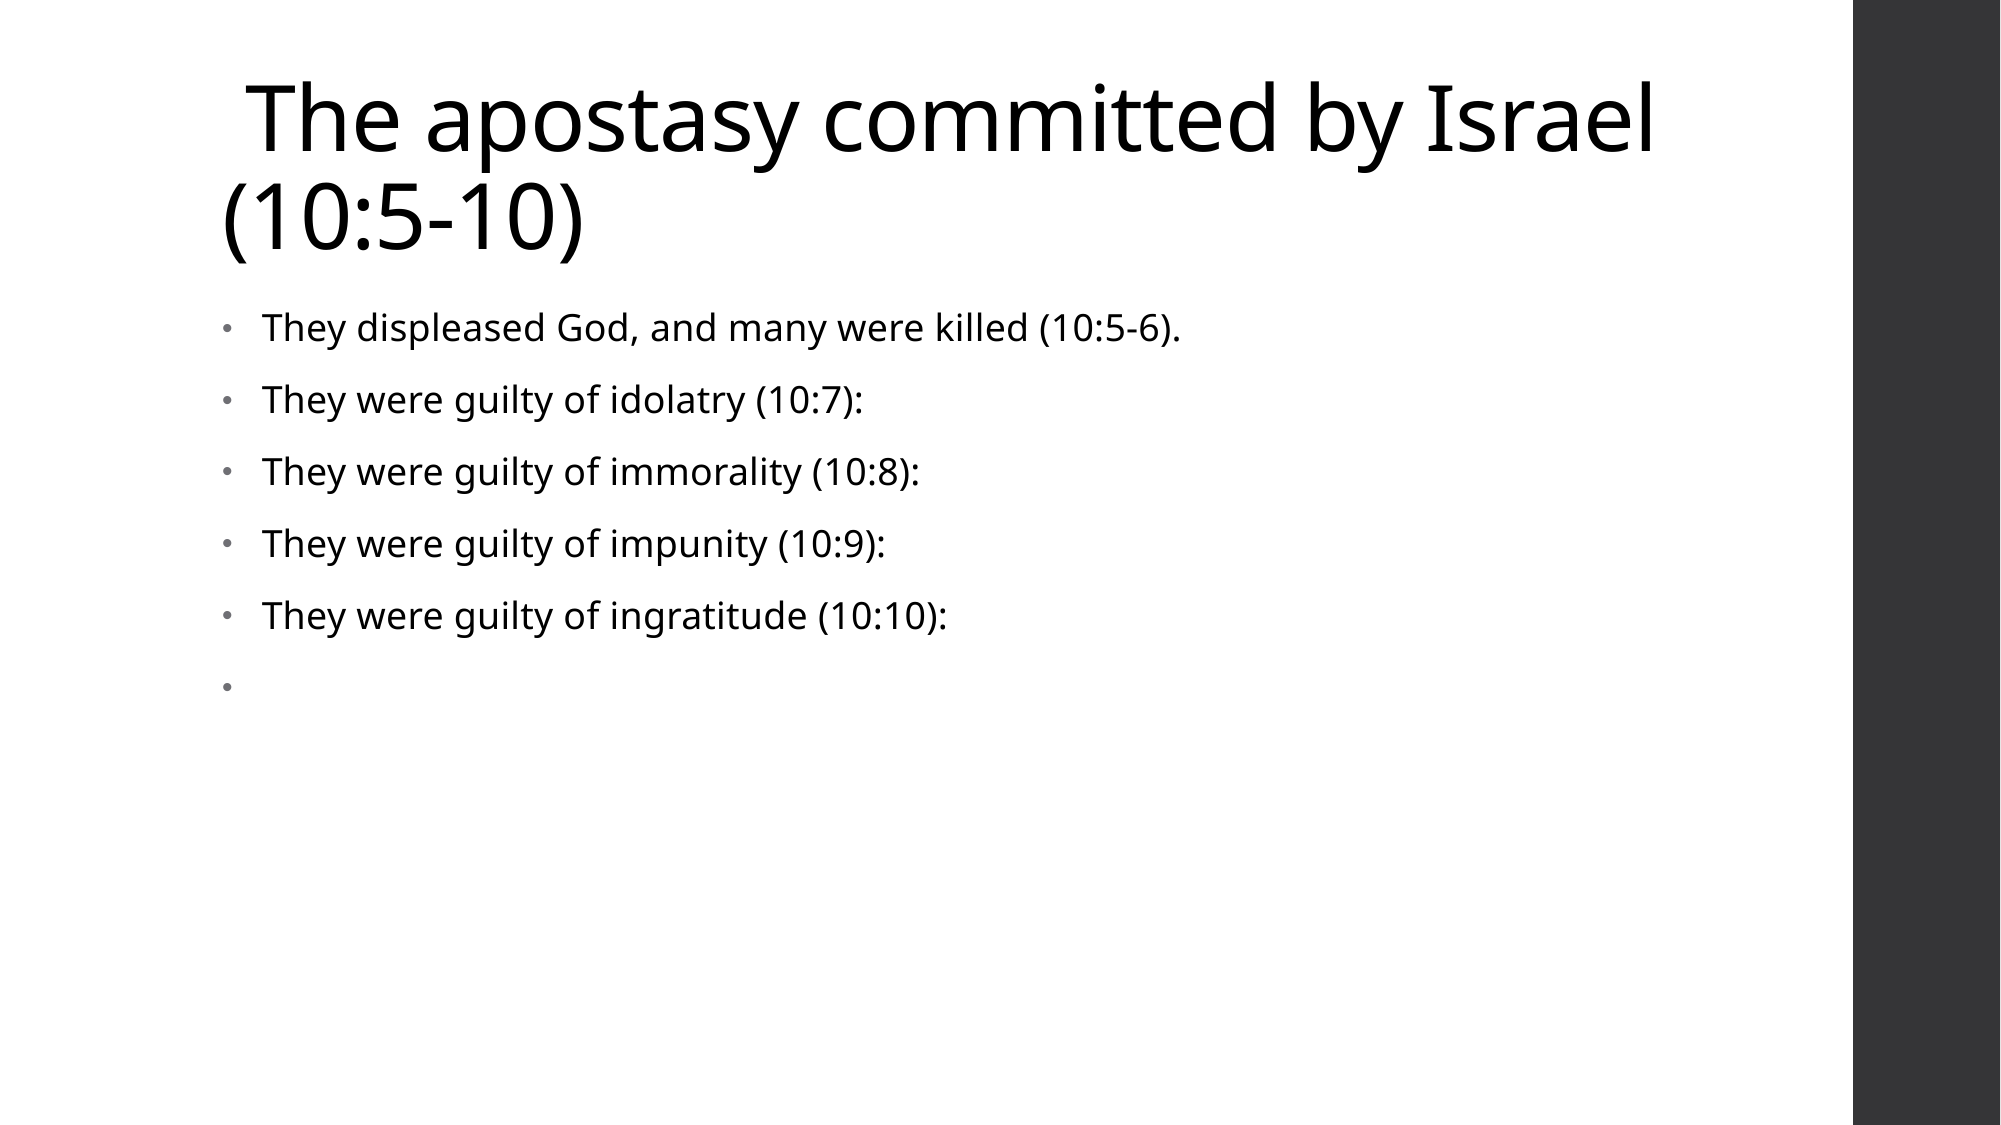

# The apostasy committed by Israel (10:5-10)
 They displeased God, and many were killed (10:5-6).
 They were guilty of idolatry (10:7):
 They were guilty of immorality (10:8):
 They were guilty of impunity (10:9):
 They were guilty of ingratitude (10:10):